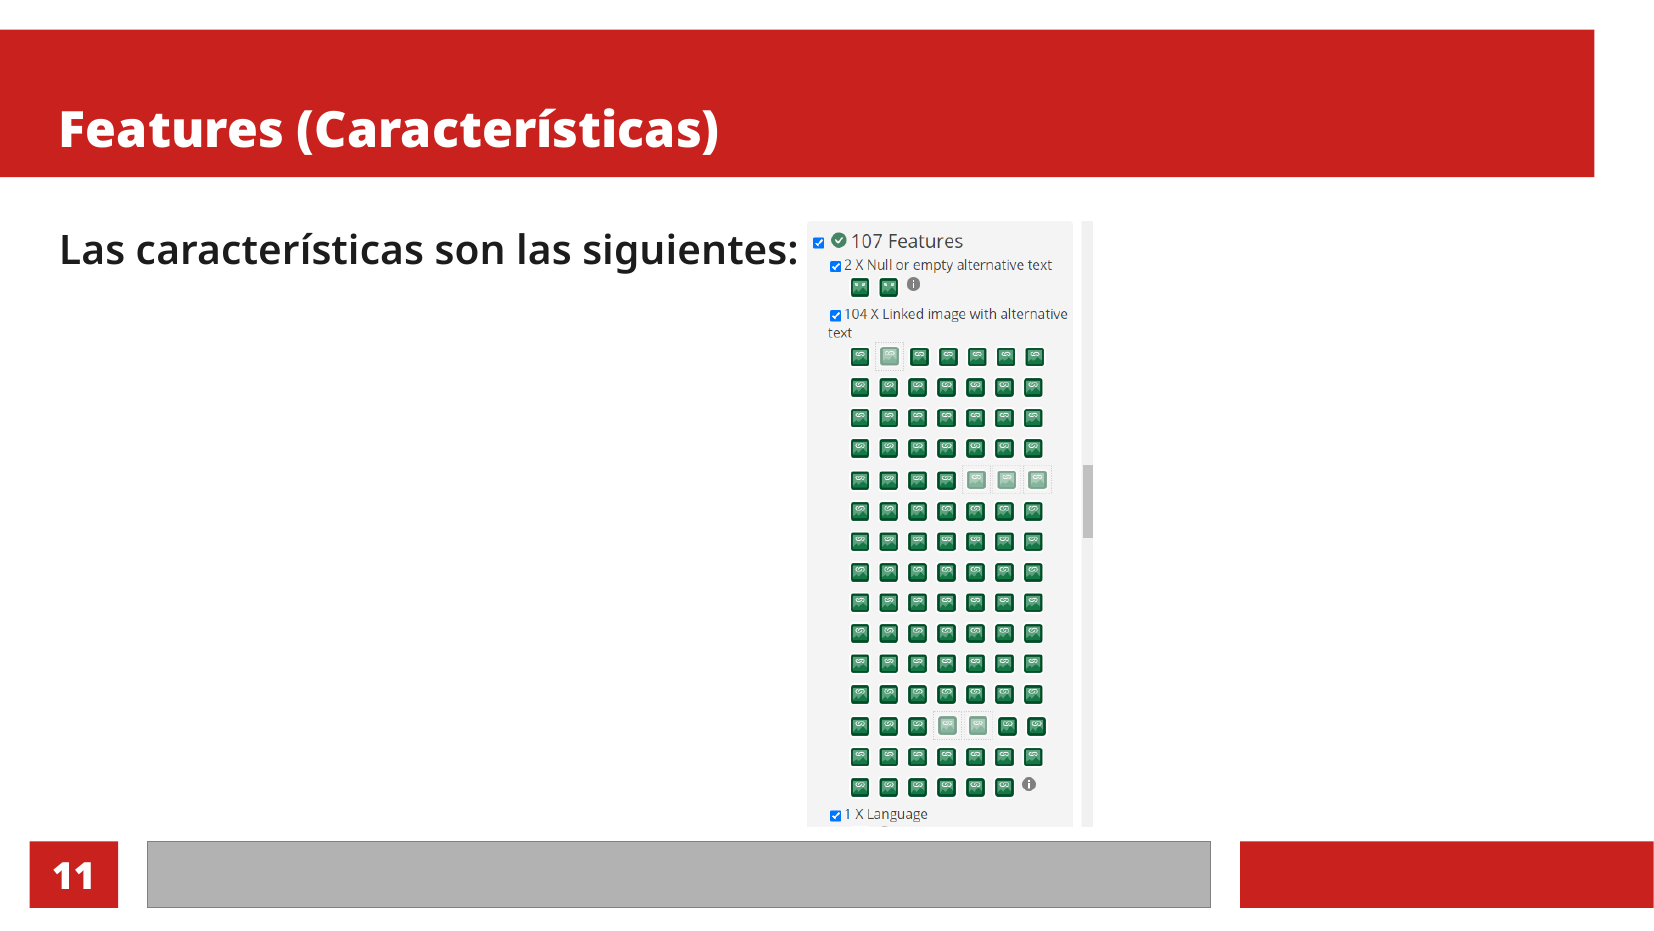

# Features (Características)
Las características son las siguientes:
11